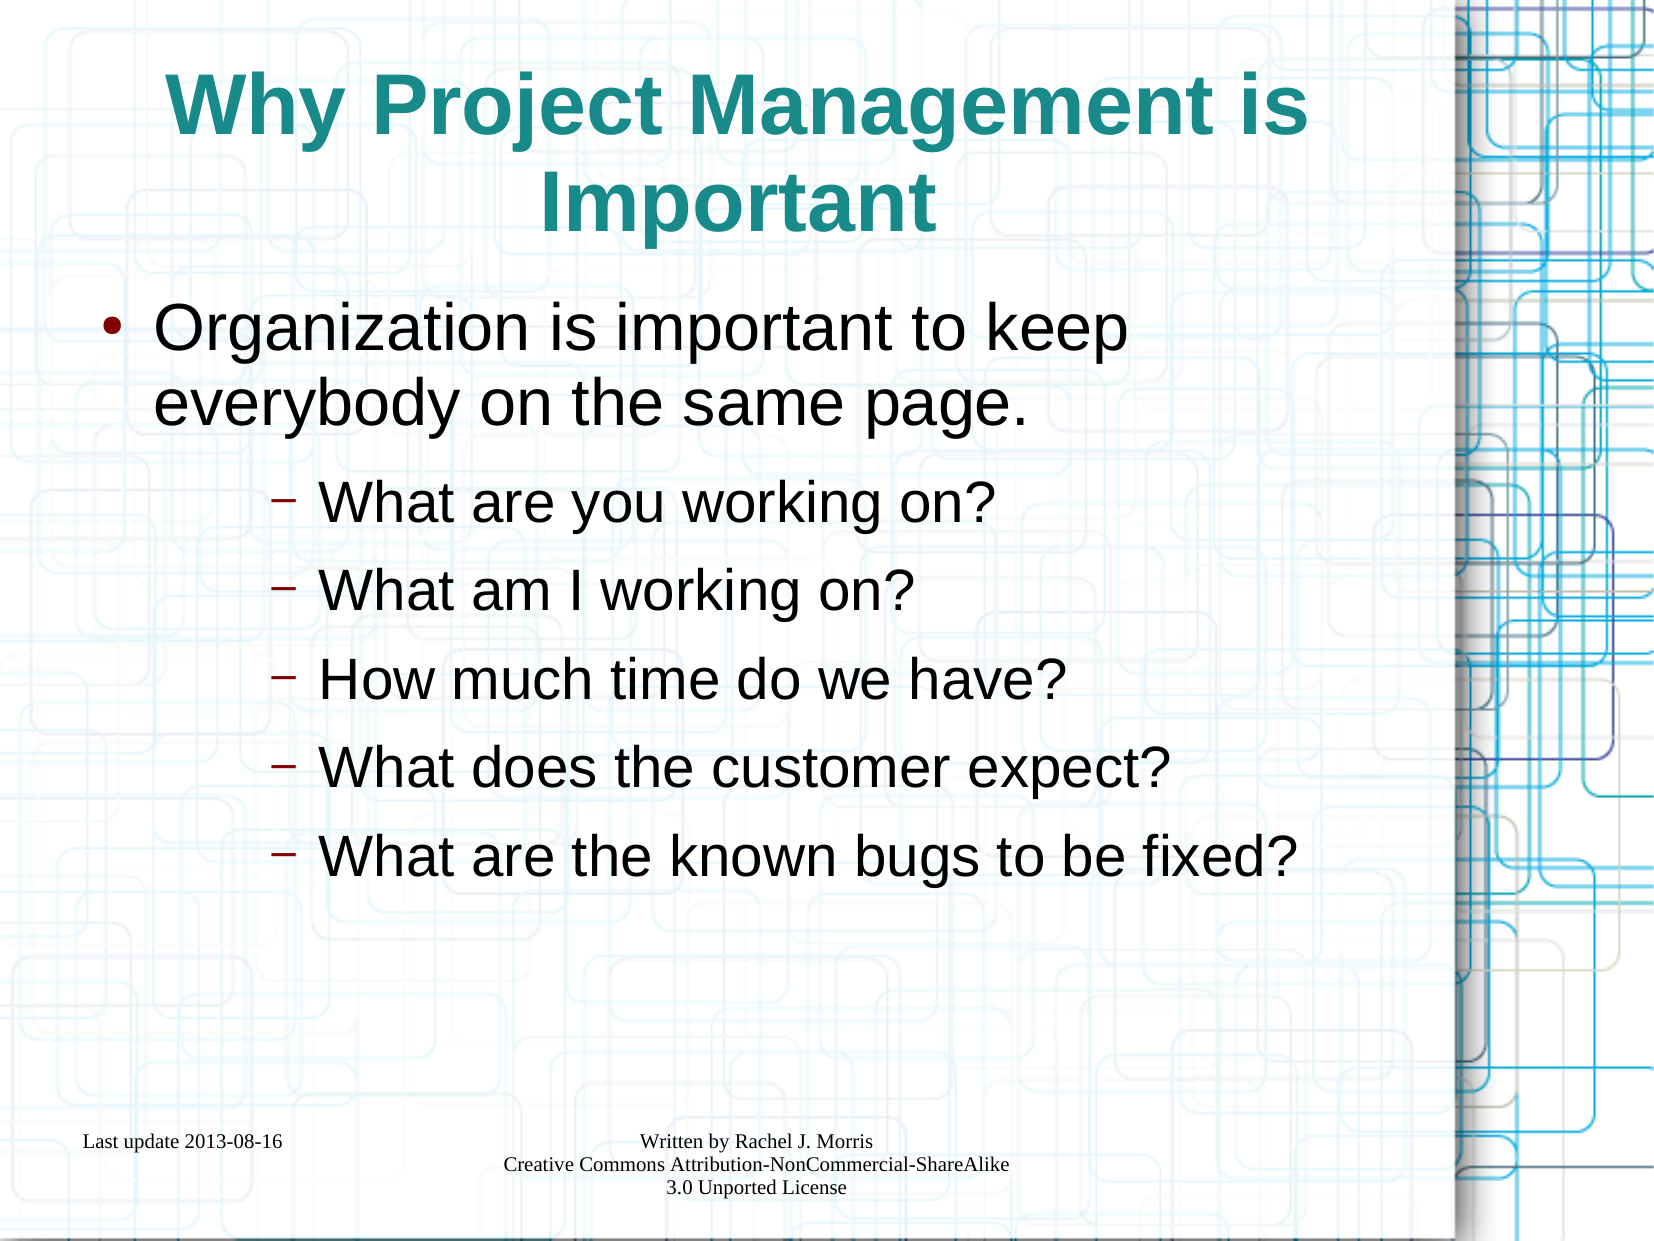

# Why Project Management is Important
Organization is important to keep everybody on the same page.
What are you working on?
What am I working on?
How much time do we have?
What does the customer expect?
What are the known bugs to be fixed?